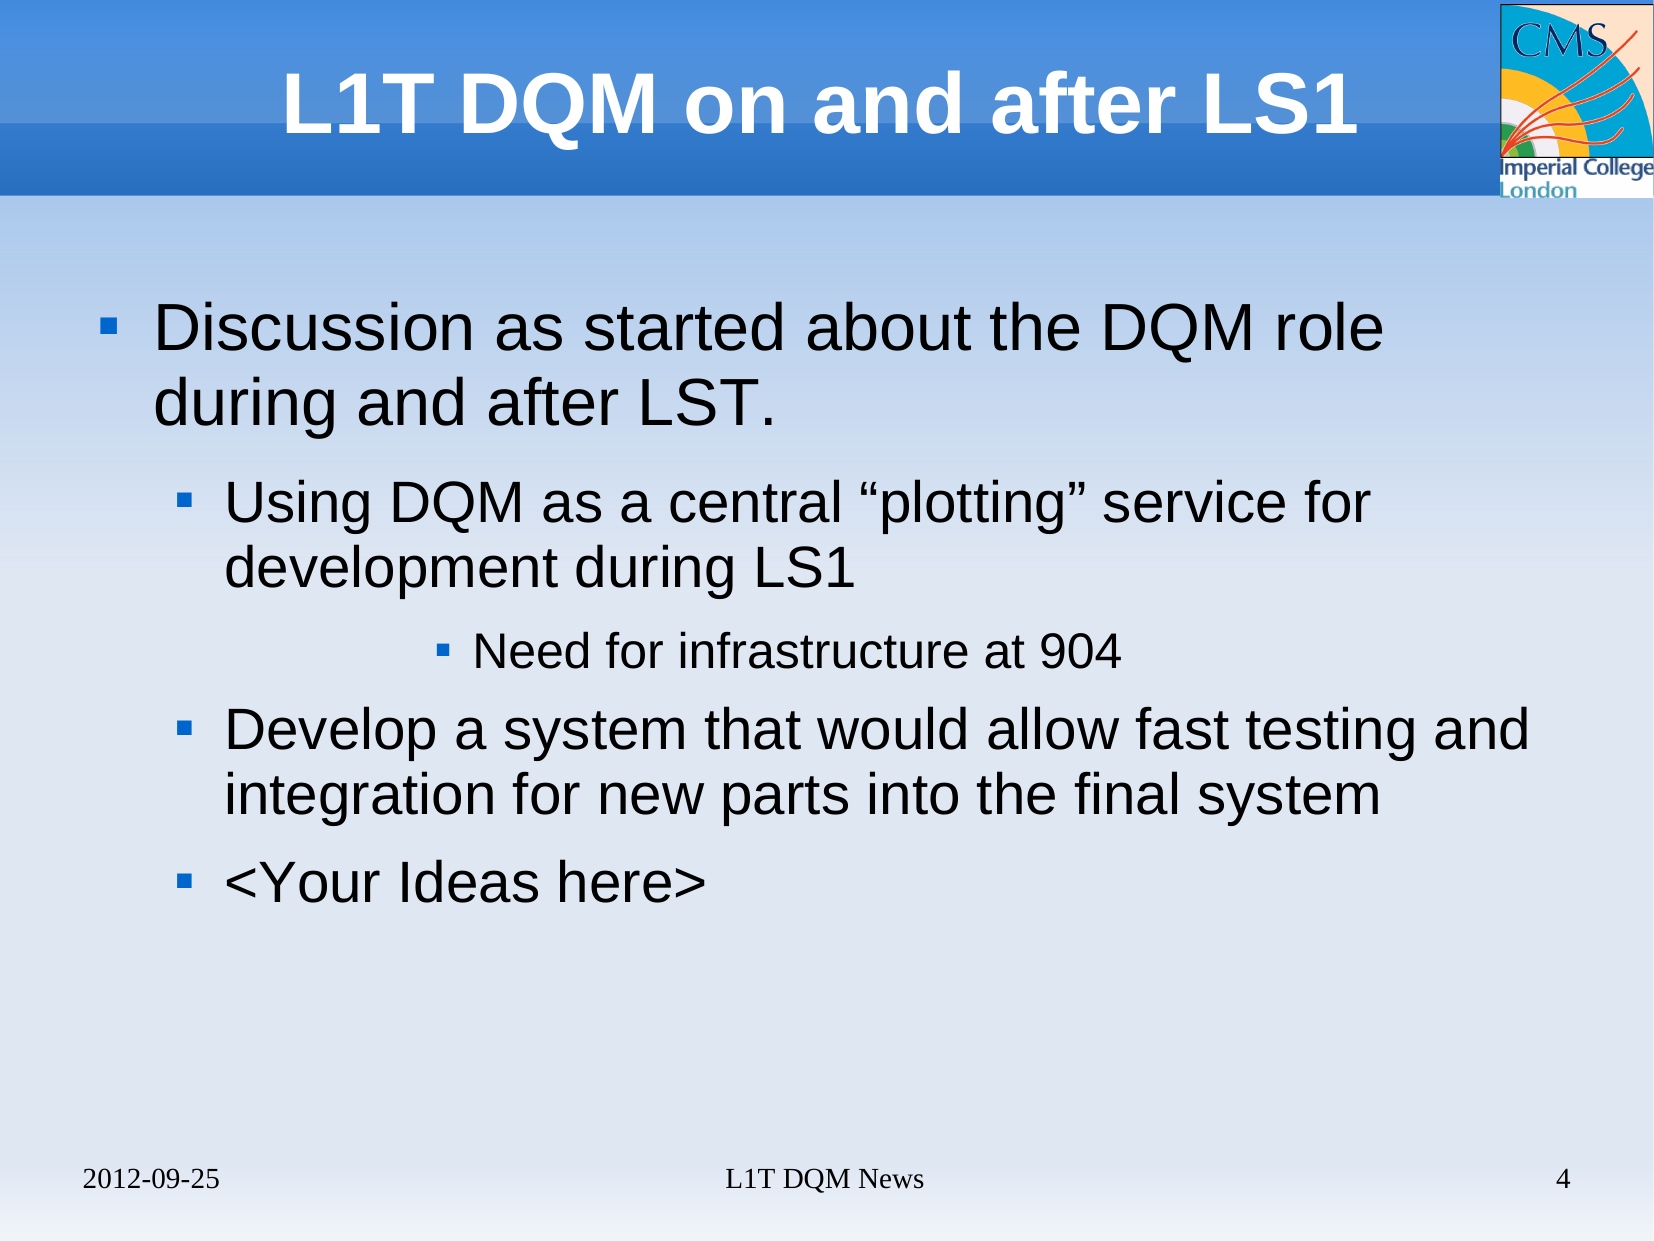

# L1T DQM on and after LS1
Discussion as started about the DQM role during and after LST.
Using DQM as a central “plotting” service for development during LS1
Need for infrastructure at 904
Develop a system that would allow fast testing and integration for new parts into the final system
<Your Ideas here>
2012-09-25
L1T DQM News
4